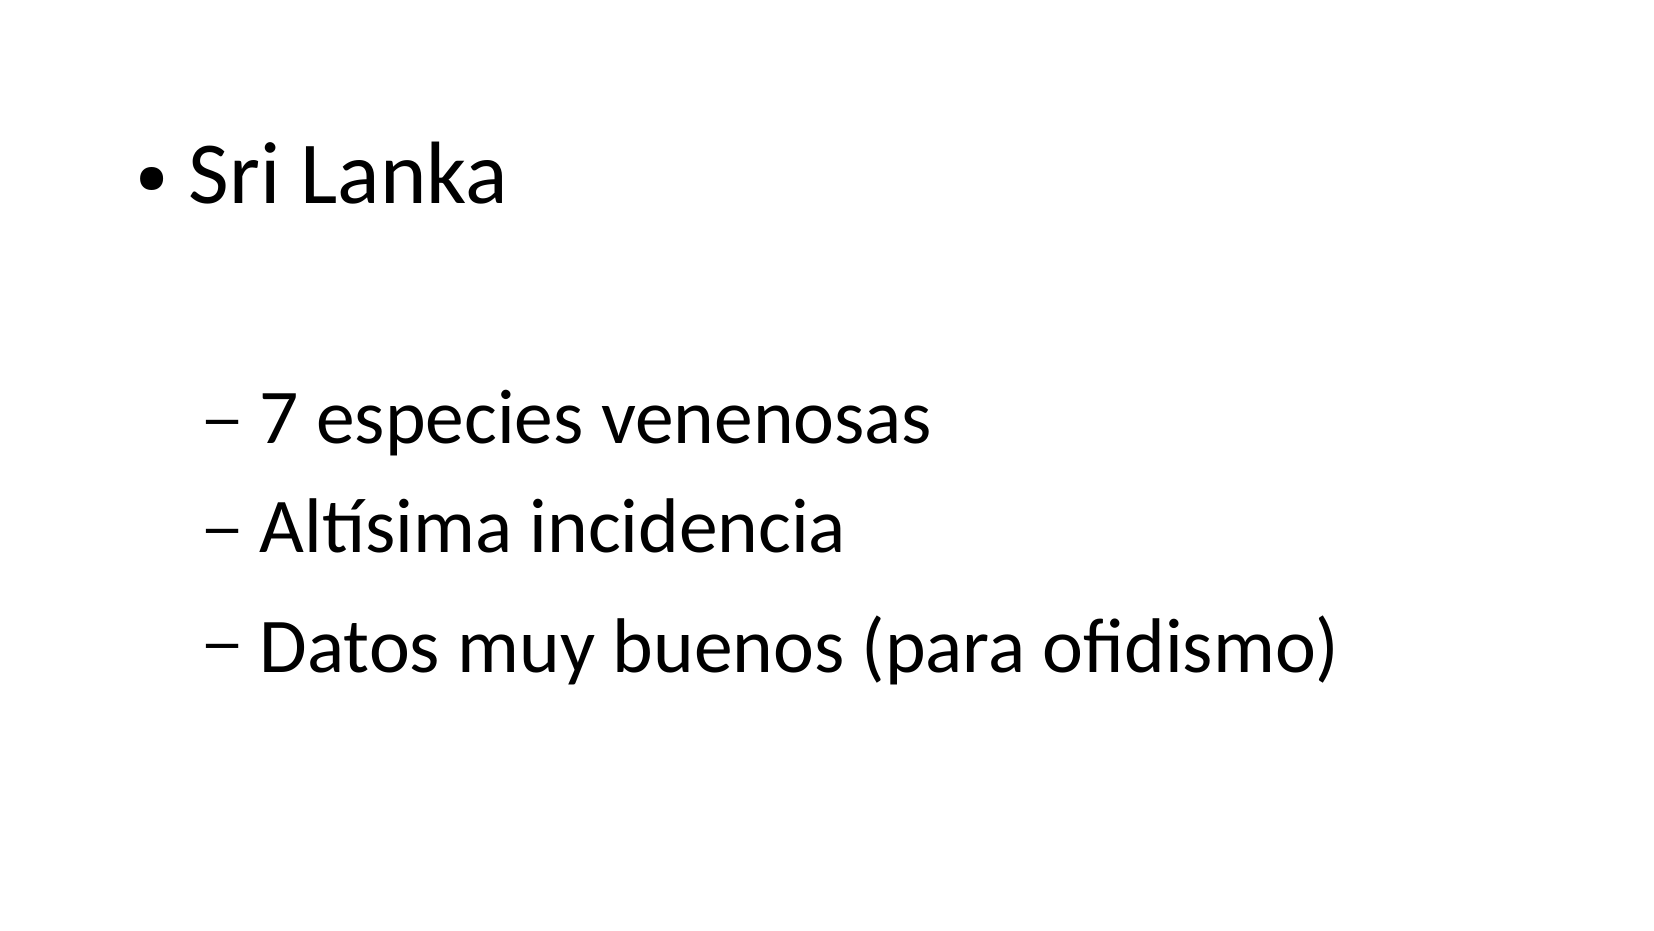

# Sri Lanka
7 especies venenosas
Altísima incidencia
Datos muy buenos (para ofidismo)